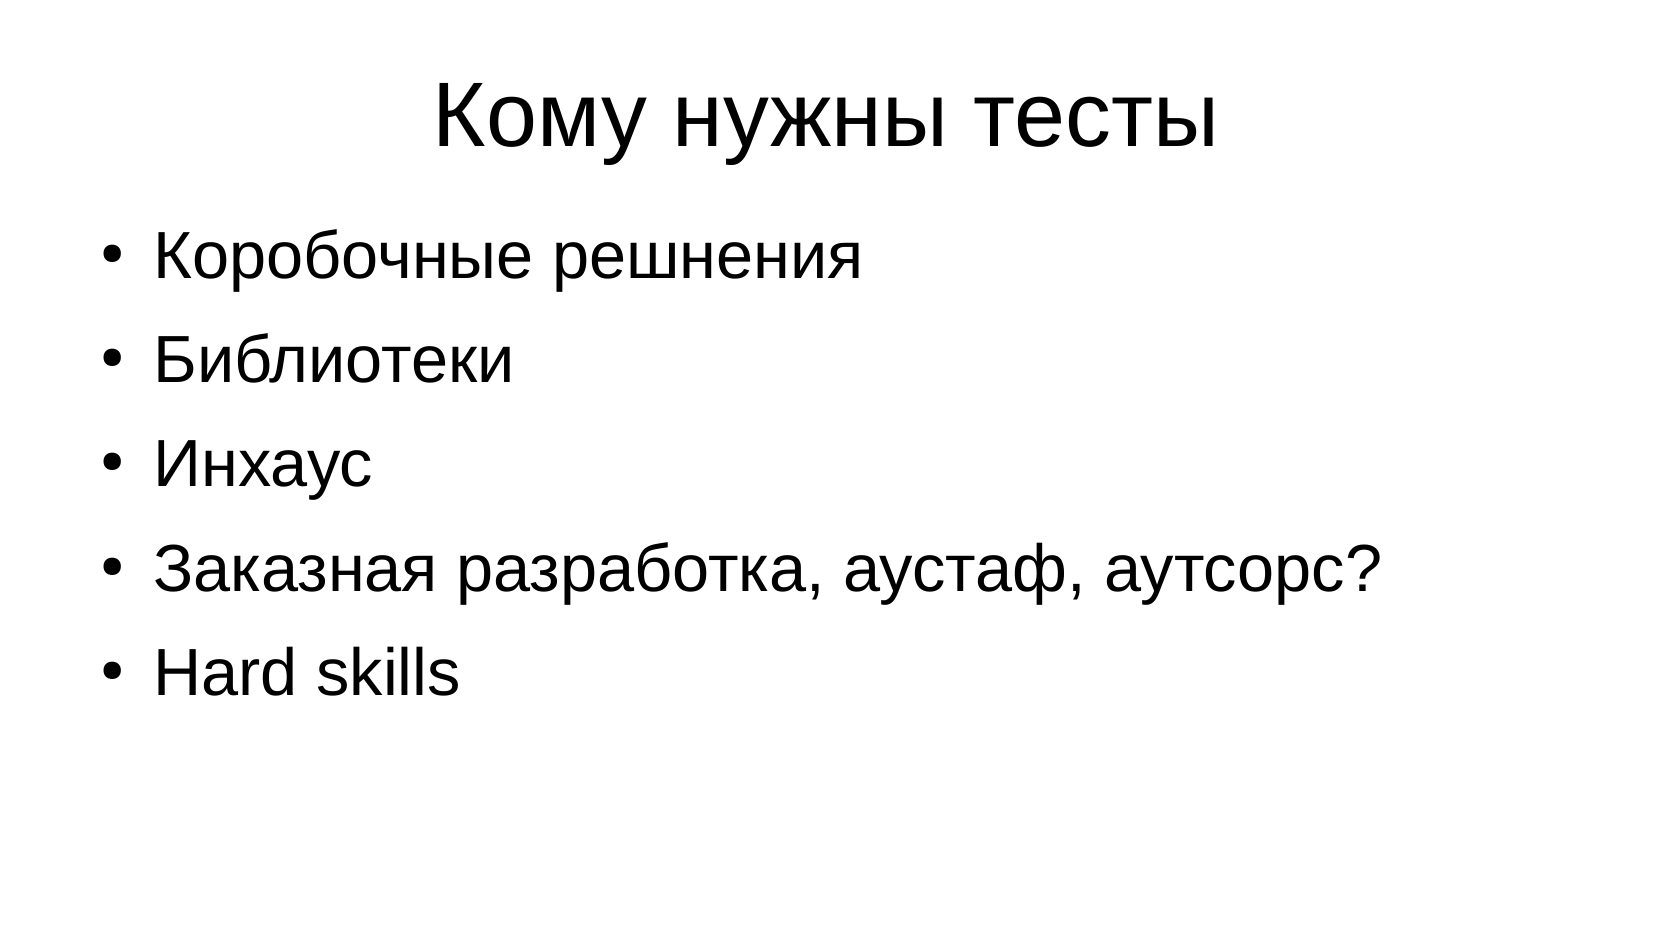

# Кому нужны тесты
Коробочные решнения
Библиотеки
Инхаус
Заказная разработка, аустаф, аутсорс?
Hard skills